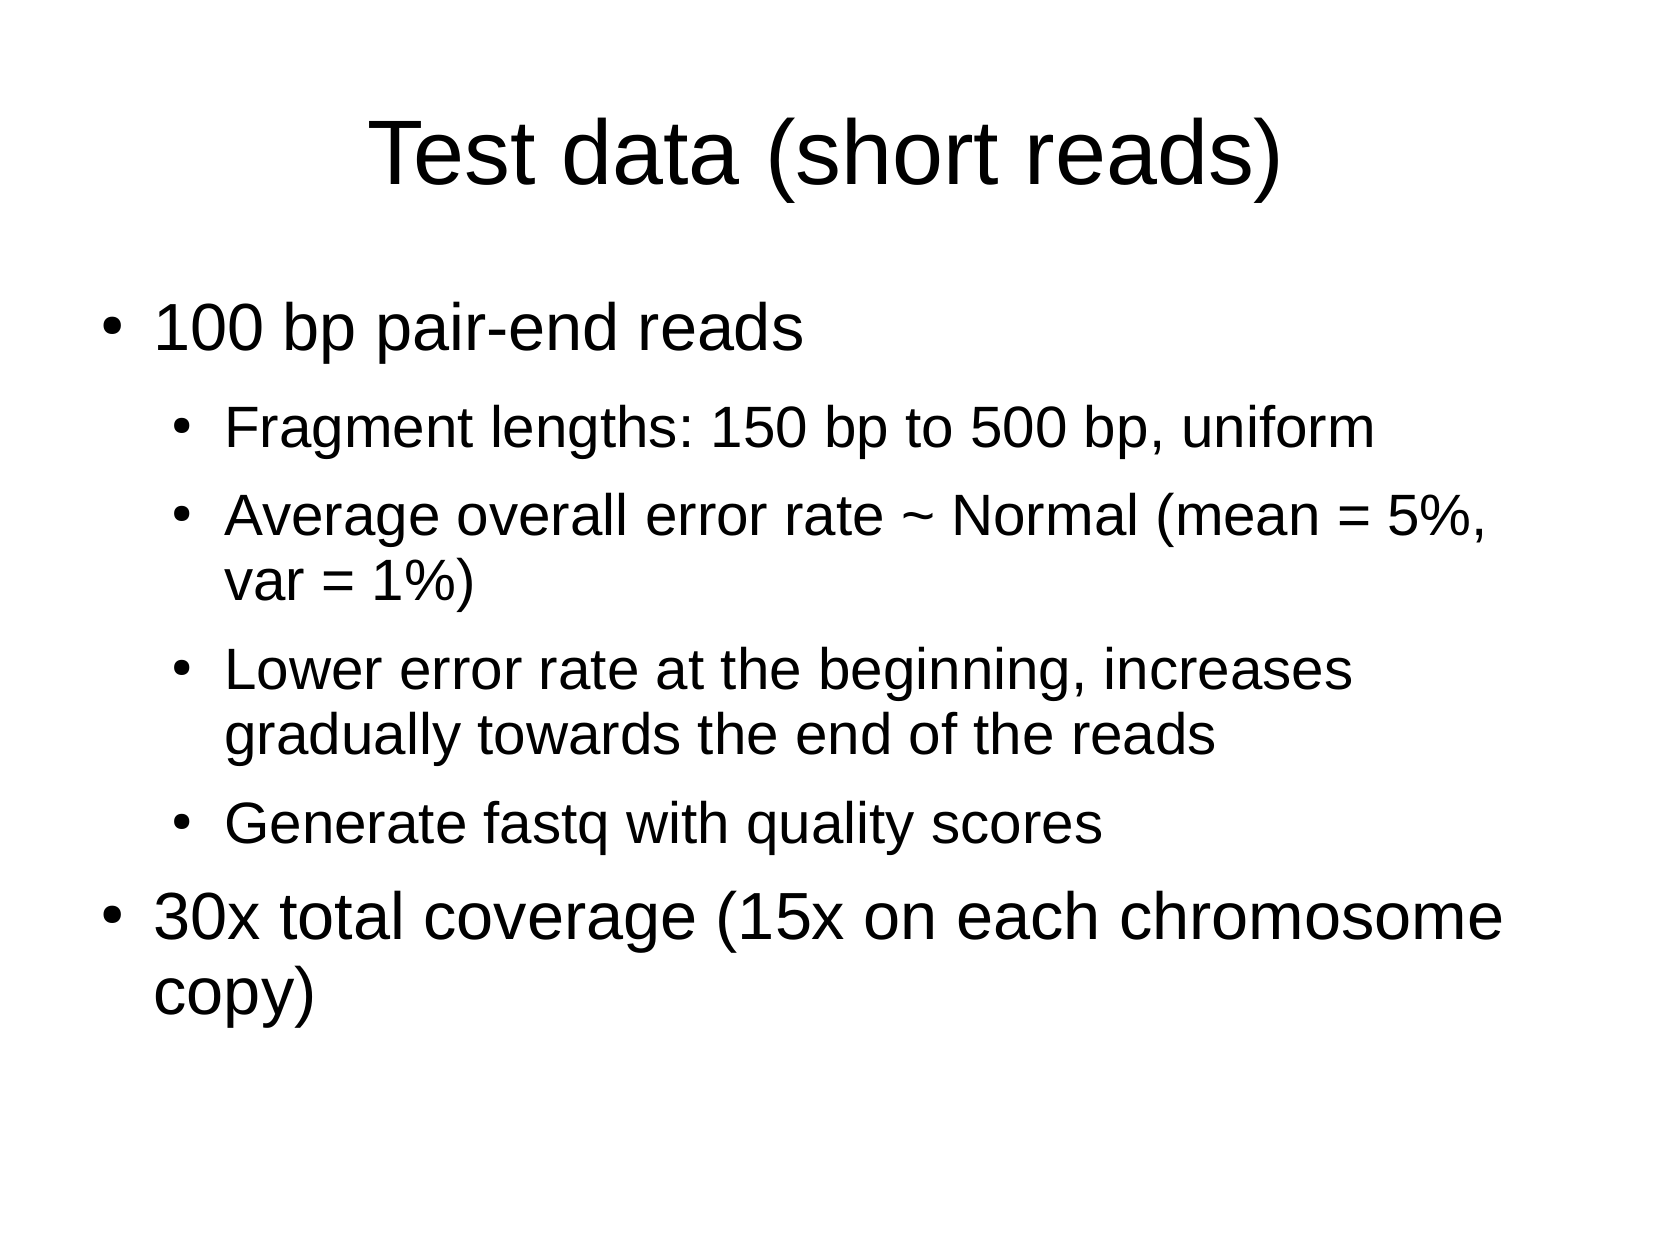

# Test data (short reads)
100 bp pair-end reads
Fragment lengths: 150 bp to 500 bp, uniform
Average overall error rate ~ Normal (mean = 5%, var = 1%)
Lower error rate at the beginning, increases gradually towards the end of the reads
Generate fastq with quality scores
30x total coverage (15x on each chromosome copy)